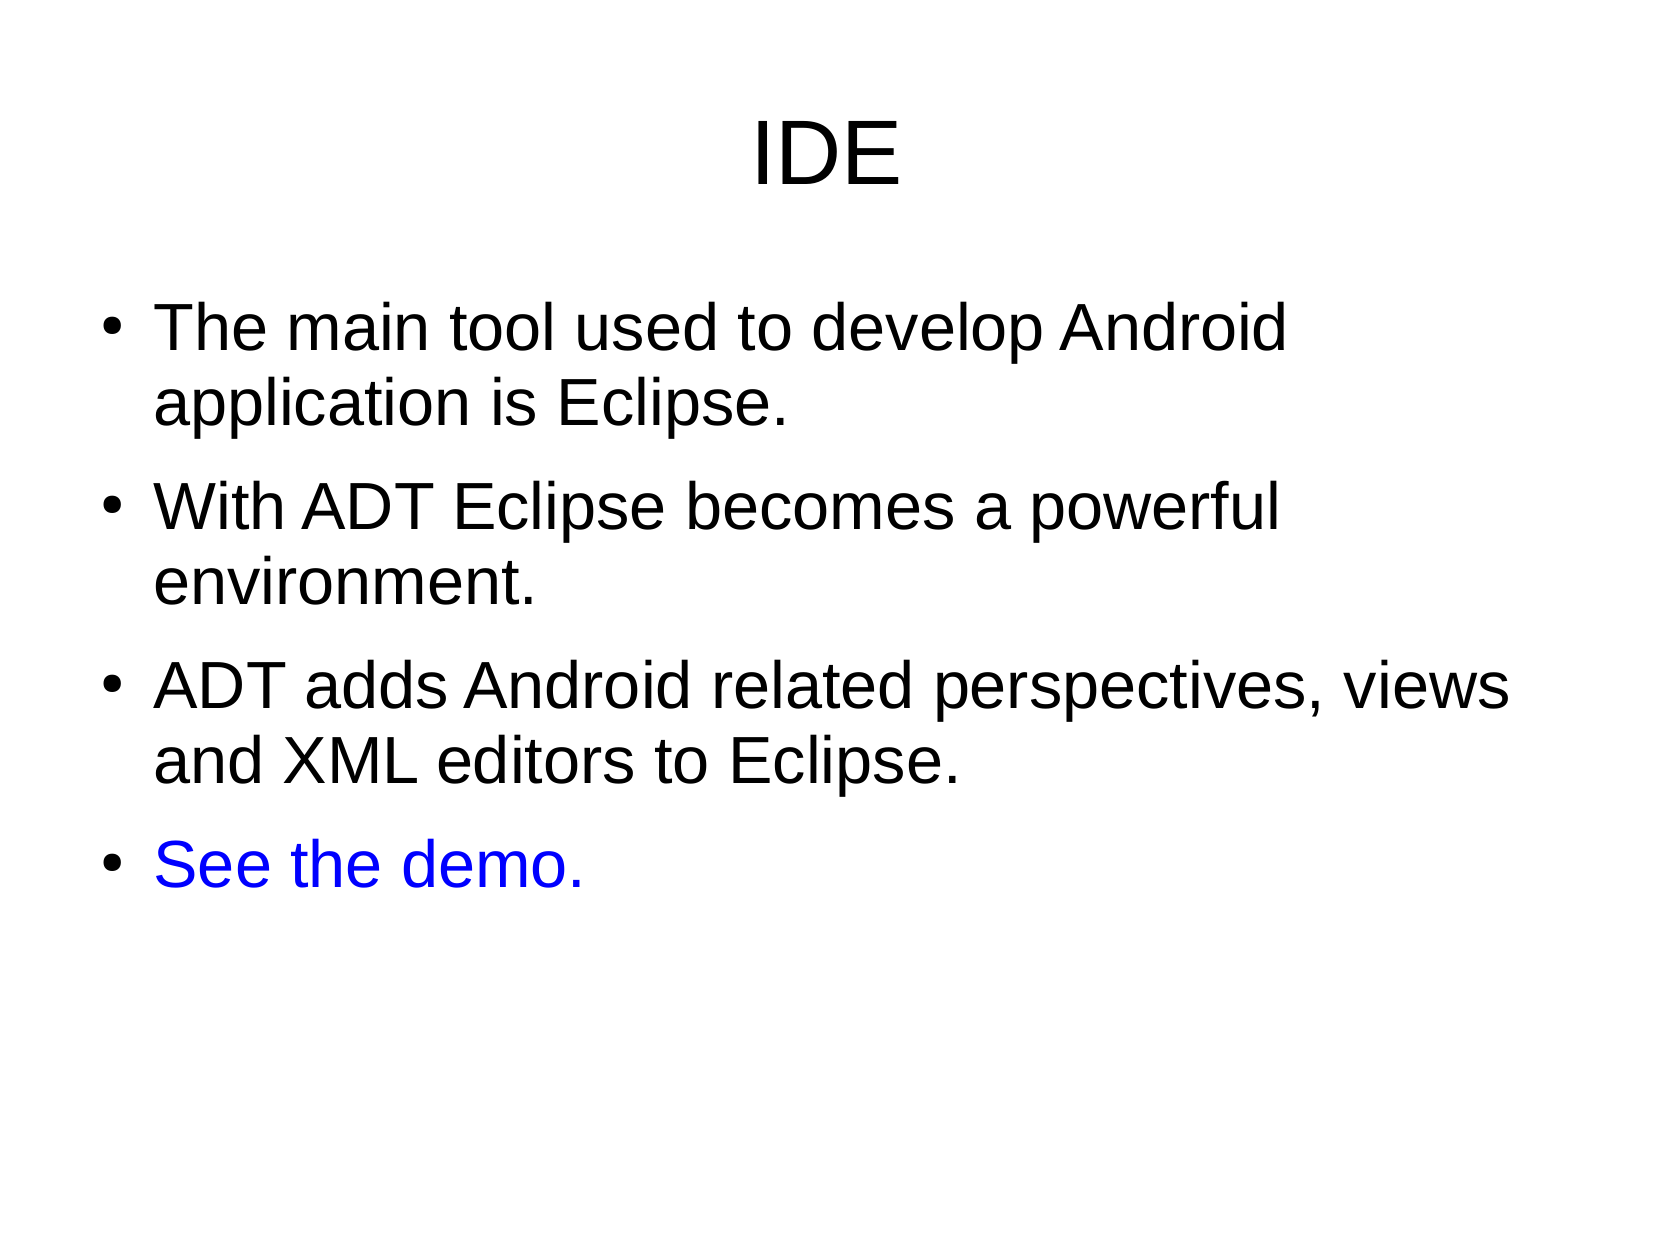

# IDE
The main tool used to develop Android application is Eclipse.
With ADT Eclipse becomes a powerful environment.
ADT adds Android related perspectives, views and XML editors to Eclipse.
See the demo.